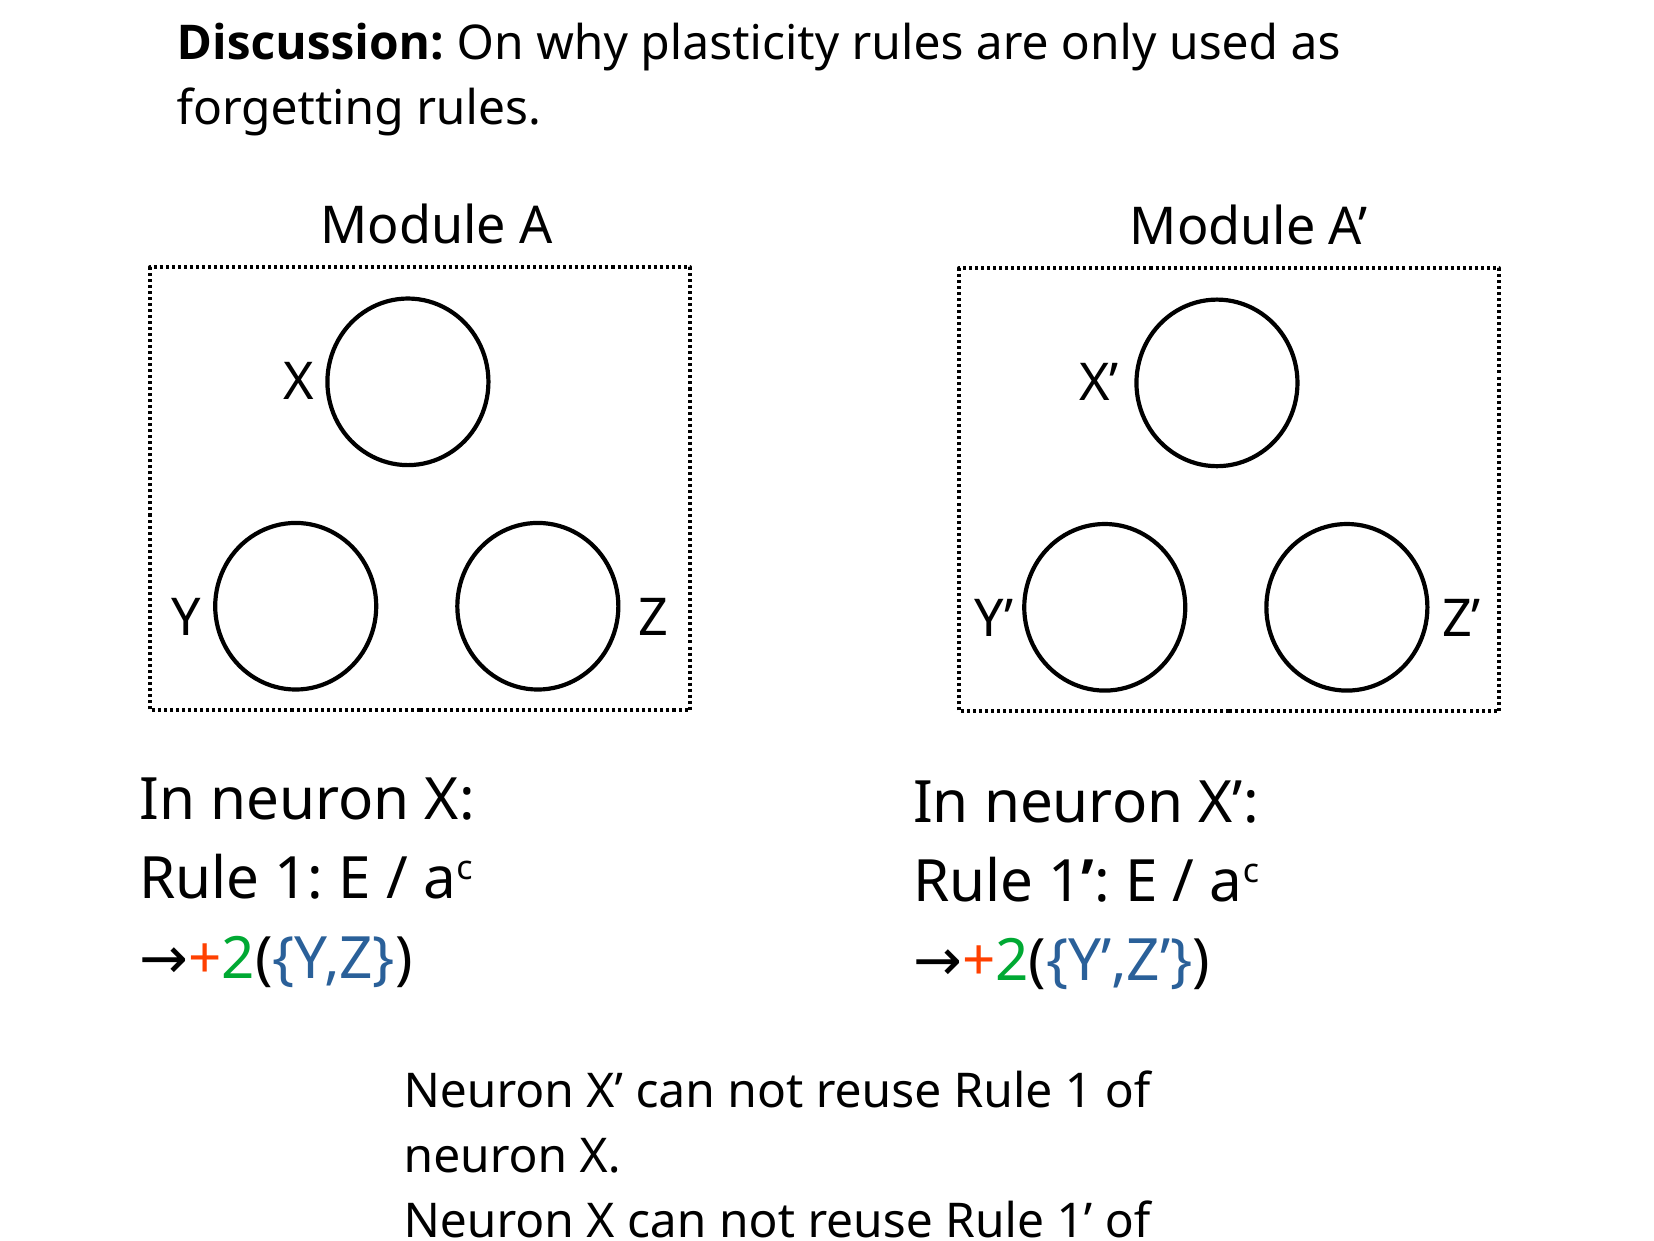

Discussion: On why plasticity rules are only used as forgetting rules.
Module A
Module A’
X
X’
Y
Z
Y’
Z’
In neuron X:
Rule 1: E / ac →+2({Y,Z})
In neuron X’:
Rule 1’: E / ac →+2({Y’,Z’})
Neuron X’ can not reuse Rule 1 of neuron X.
Neuron X can not reuse Rule 1’ of neuron X’.